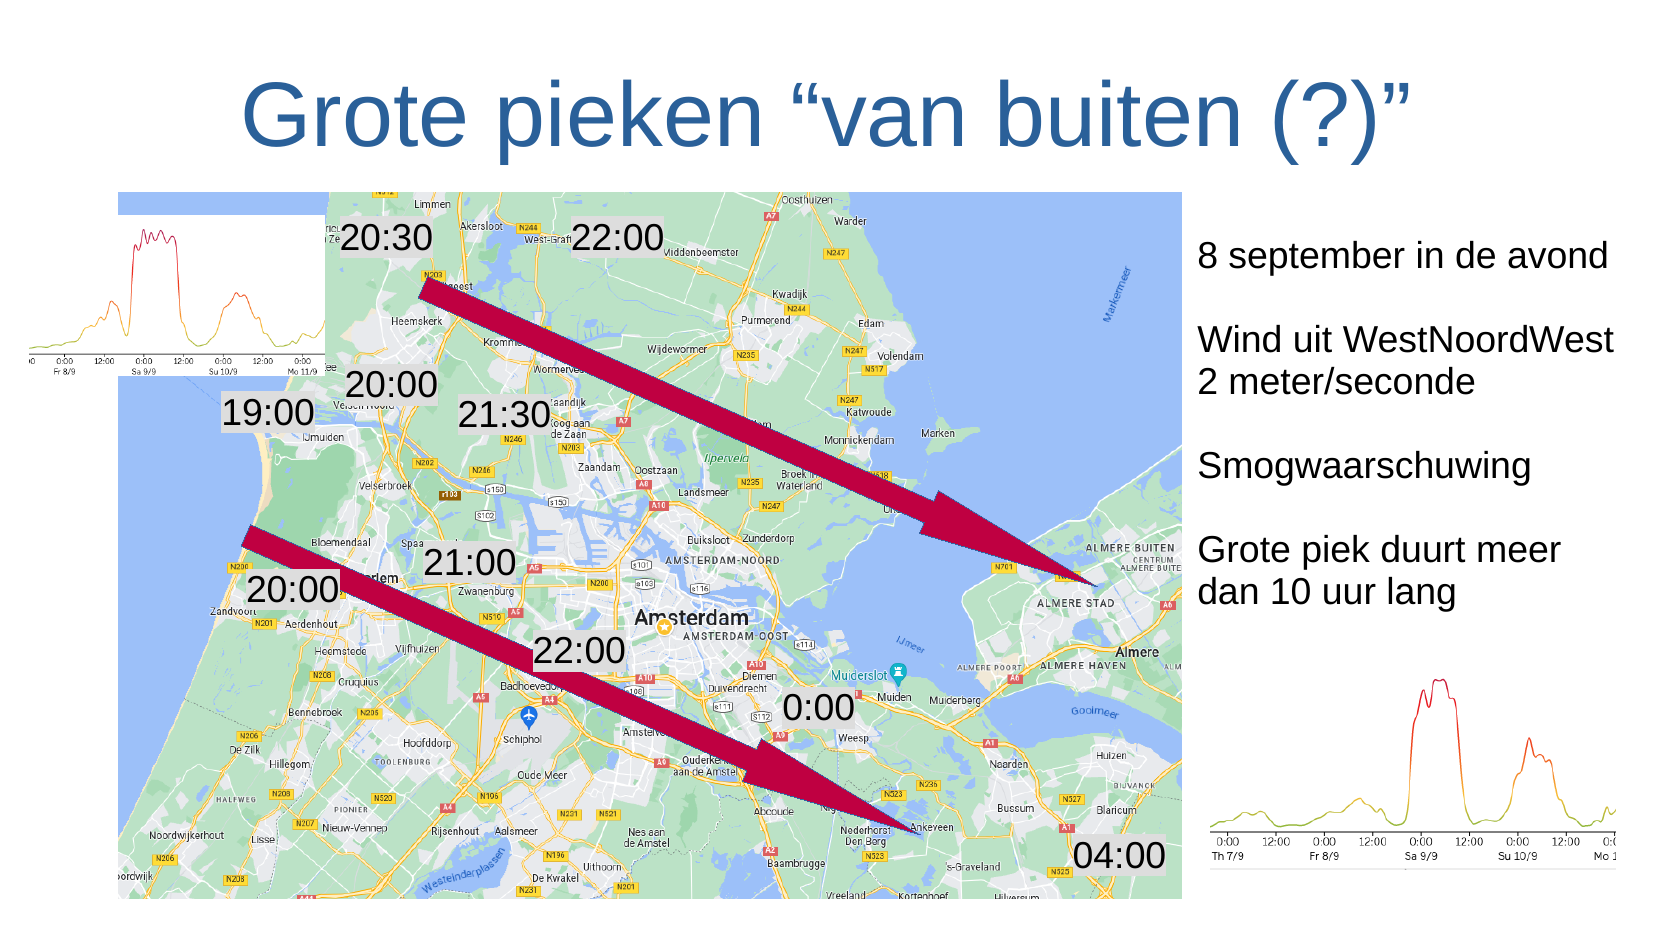

# Grote pieken “van buiten (?)”
20:30
22:00
8 september in de avond
Wind uit WestNoordWest
2 meter/seconde
Smogwaarschuwing
Grote piek duurt meer
dan 10 uur lang
20:00
19:00
21:30
21:00
20:00
22:00
0:00
04:00